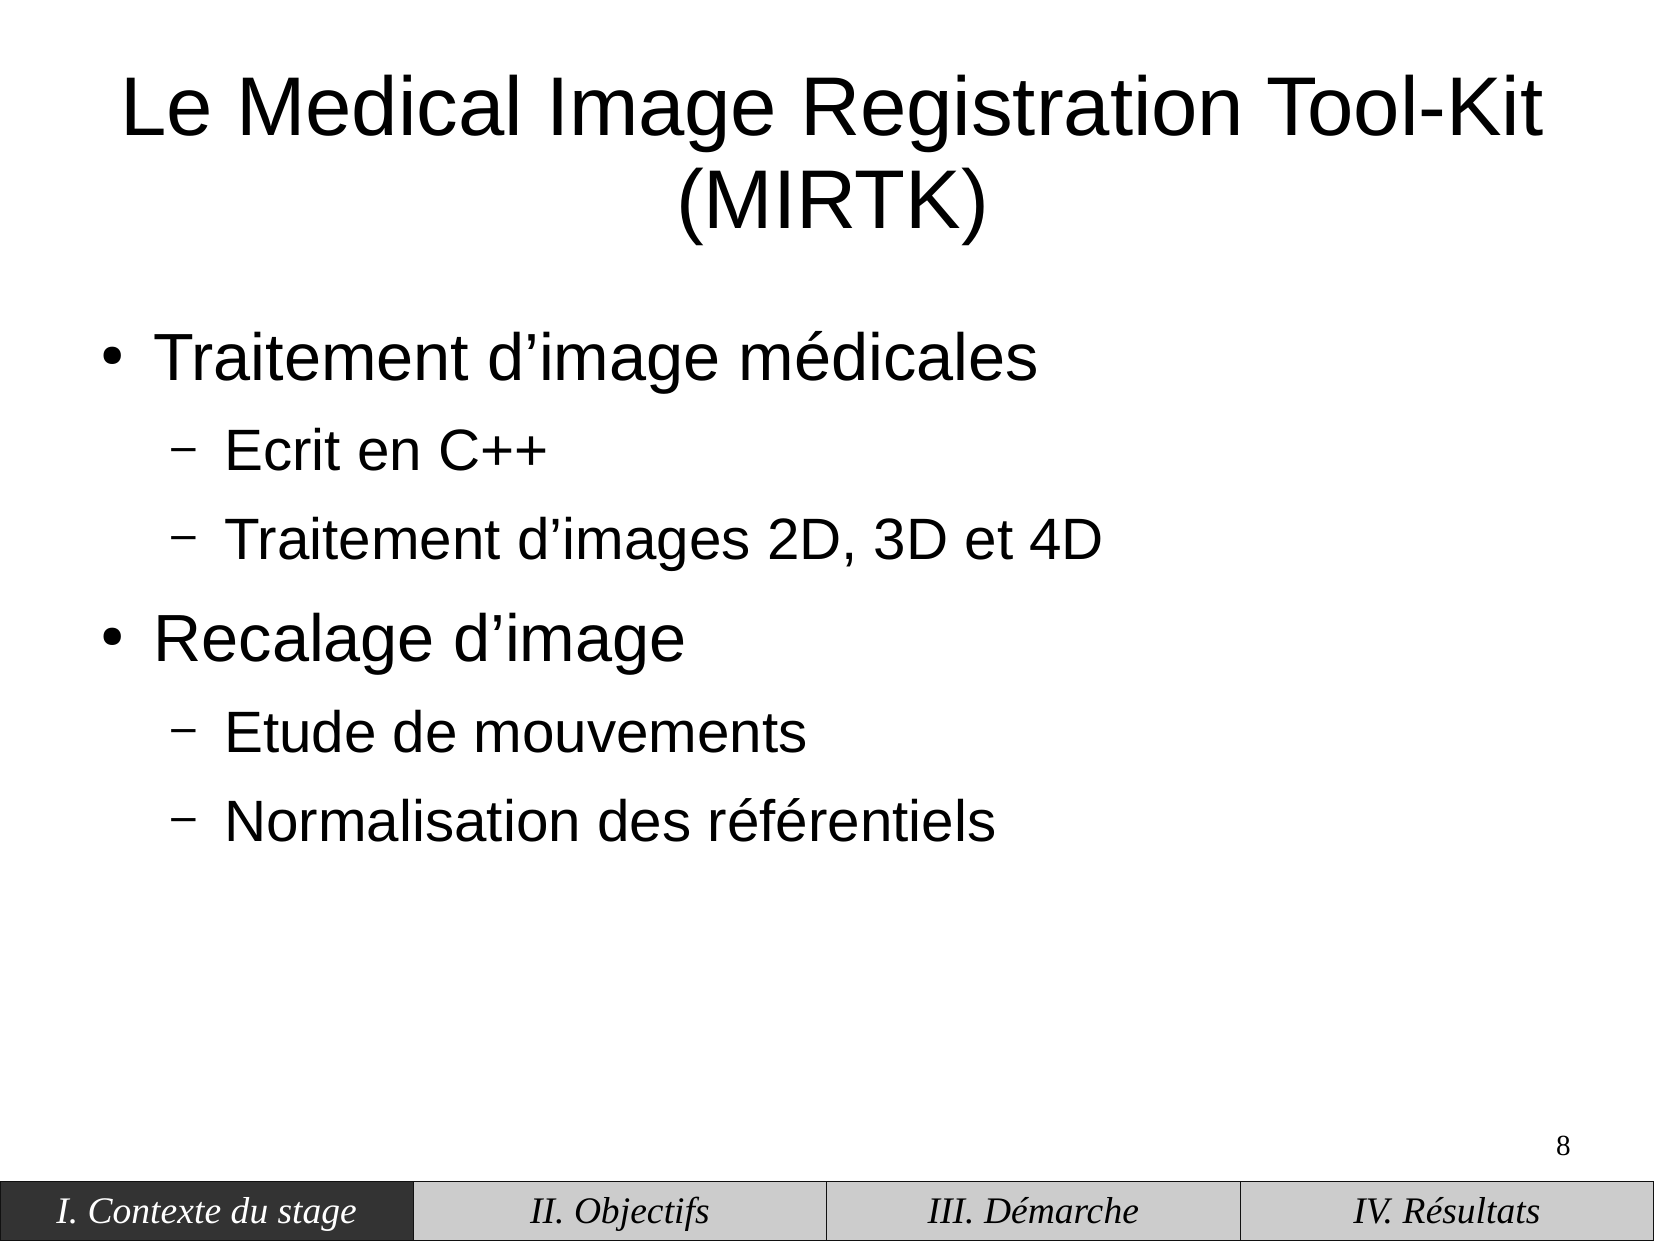

# Le Medical Image Registration Tool-Kit (MIRTK)
Traitement d’image médicales
Ecrit en C++
Traitement d’images 2D, 3D et 4D
Recalage d’image
Etude de mouvements
Normalisation des référentiels
8
I. Contexte du stage
II. Objectifs
III. Démarche
IV. Résultats